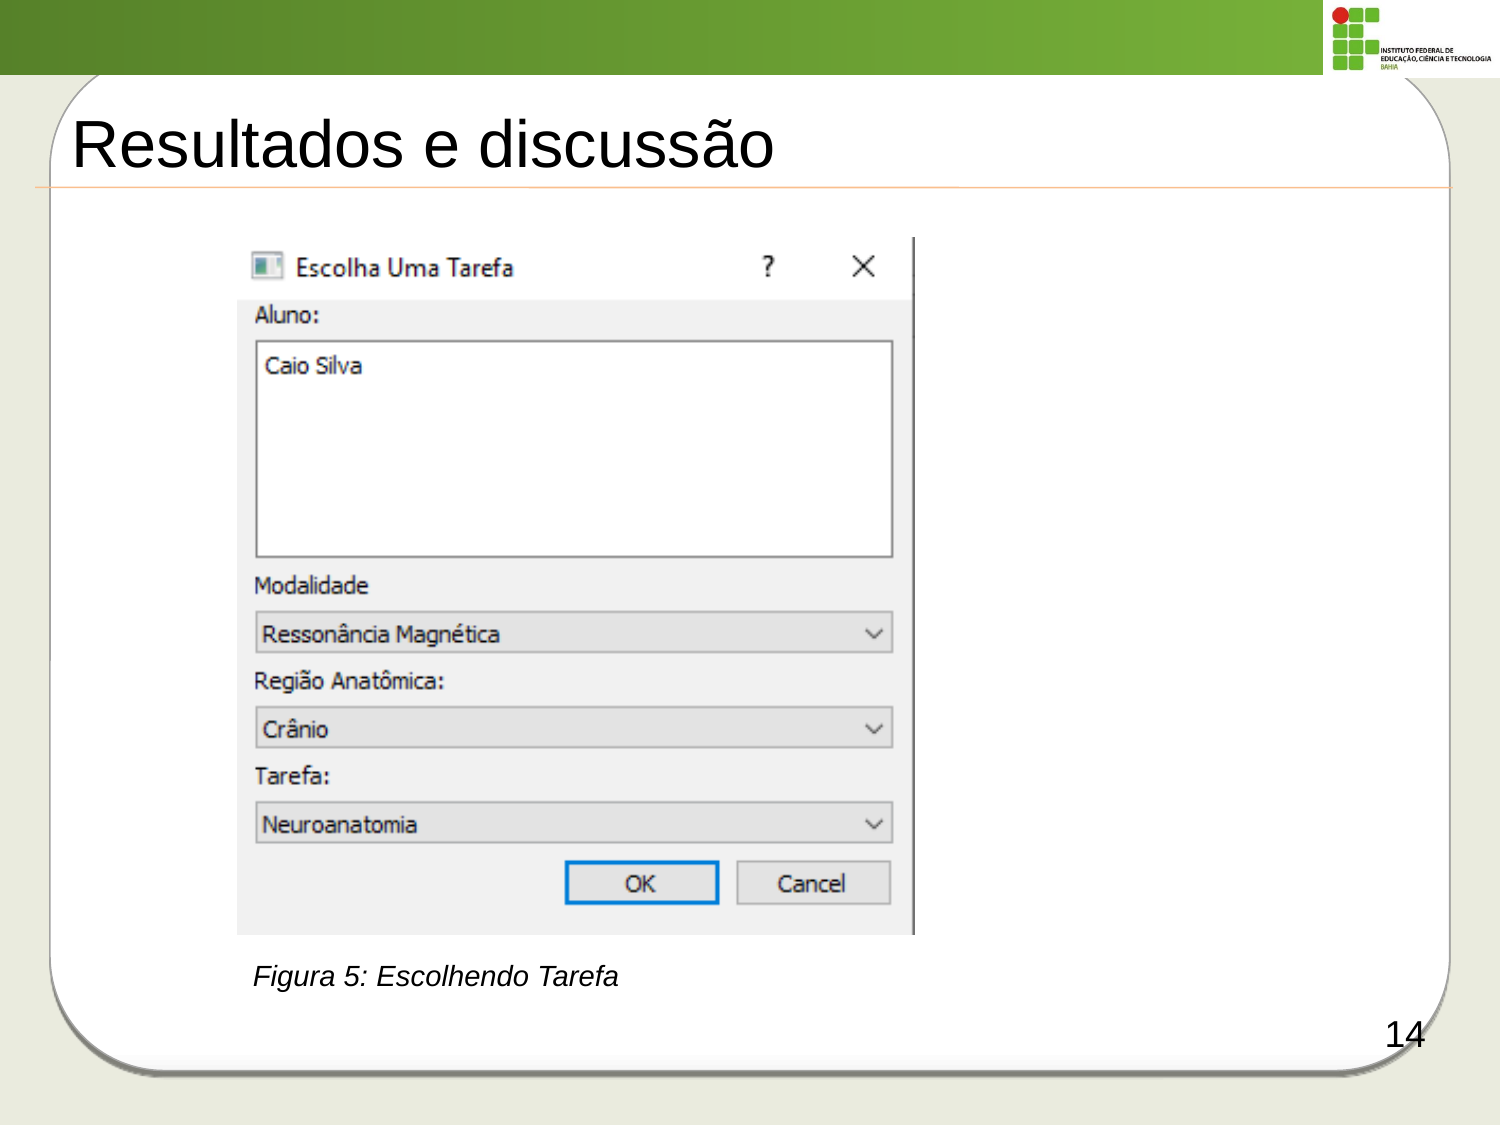

Resultados e discussão
Figura 5: Escolhendo Tarefa